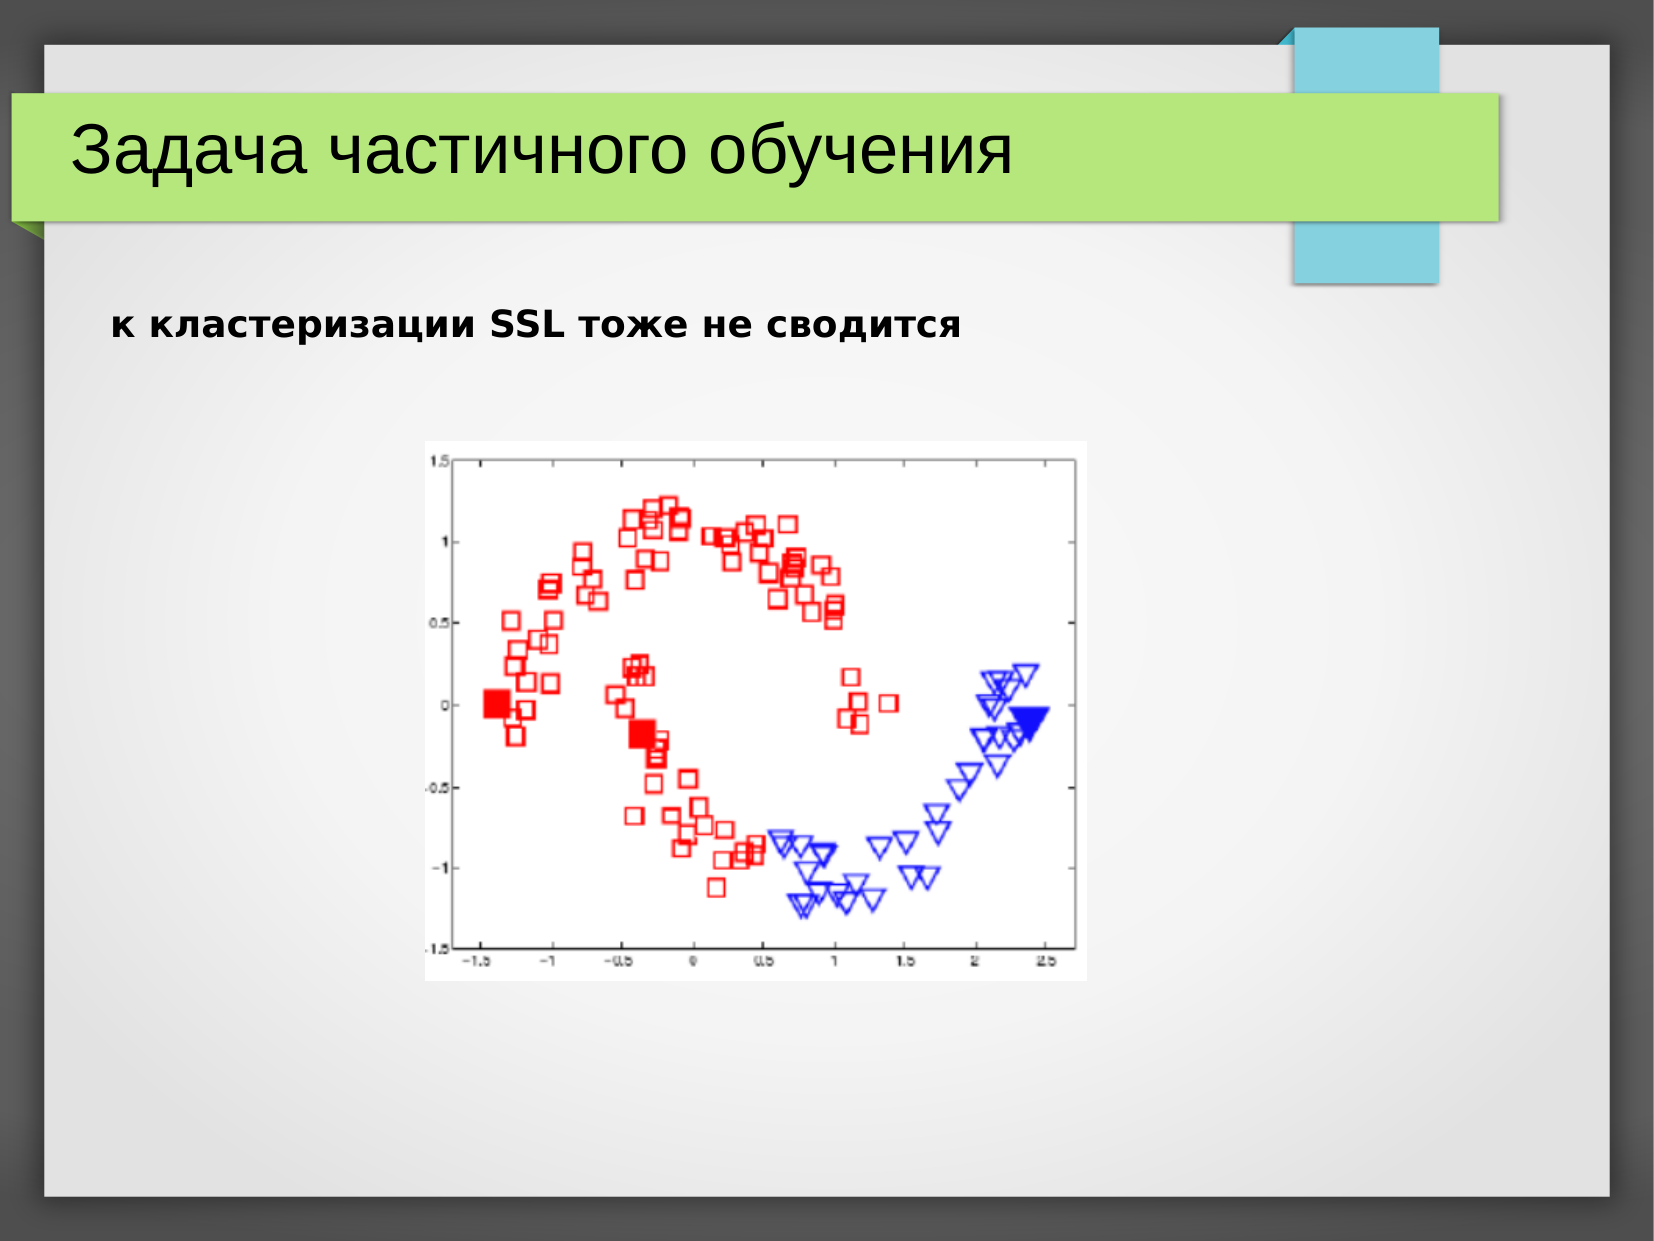

# Задача частичного обучения
к кластеризации SSL тоже не сводится